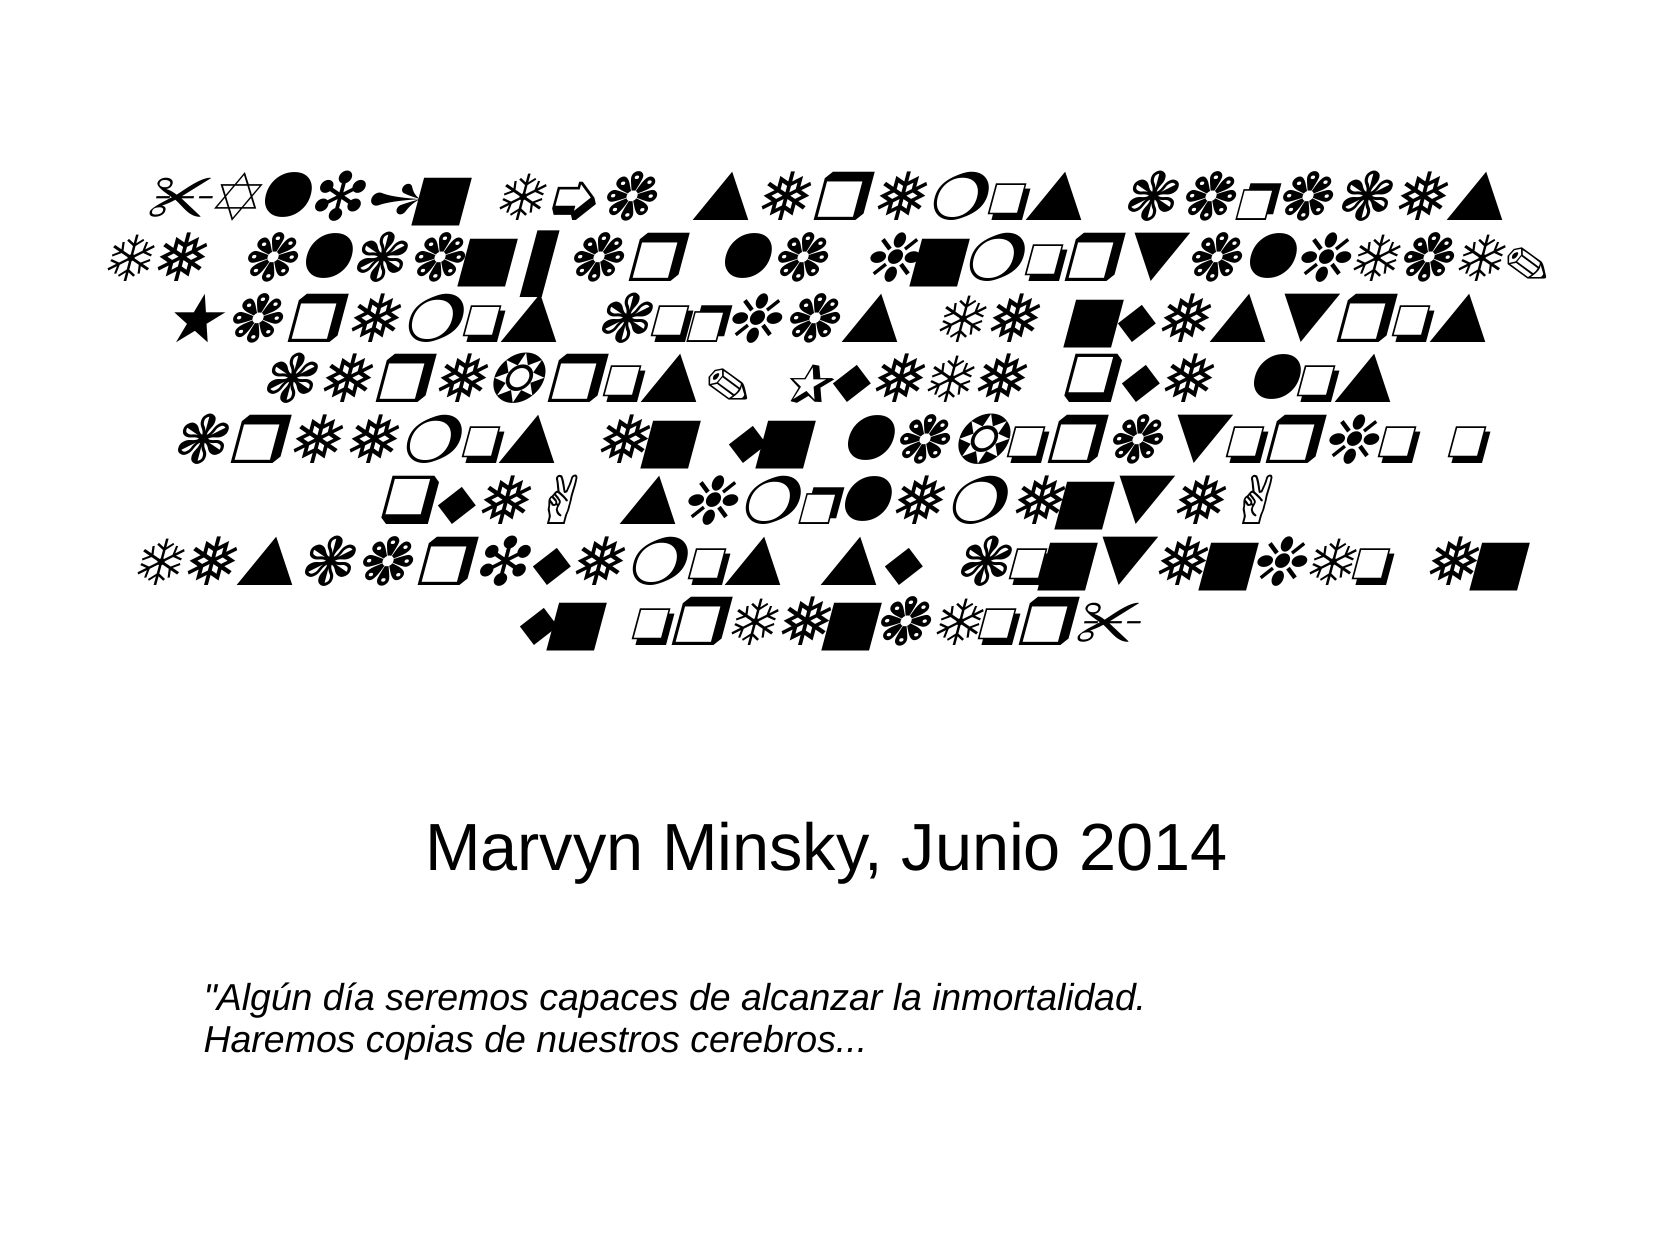

# "Algún día seremos capaces de alcanzar la inmortalidad. Haremos copias de nuestros cerebros. Puede que los creemos en un laboratorio o que, simplemente, descarguemos su contenido en un ordenador"
Marvyn Minsky, Junio 2014
"Algún día seremos capaces de alcanzar la inmortalidad. Haremos copias de nuestros cerebros...